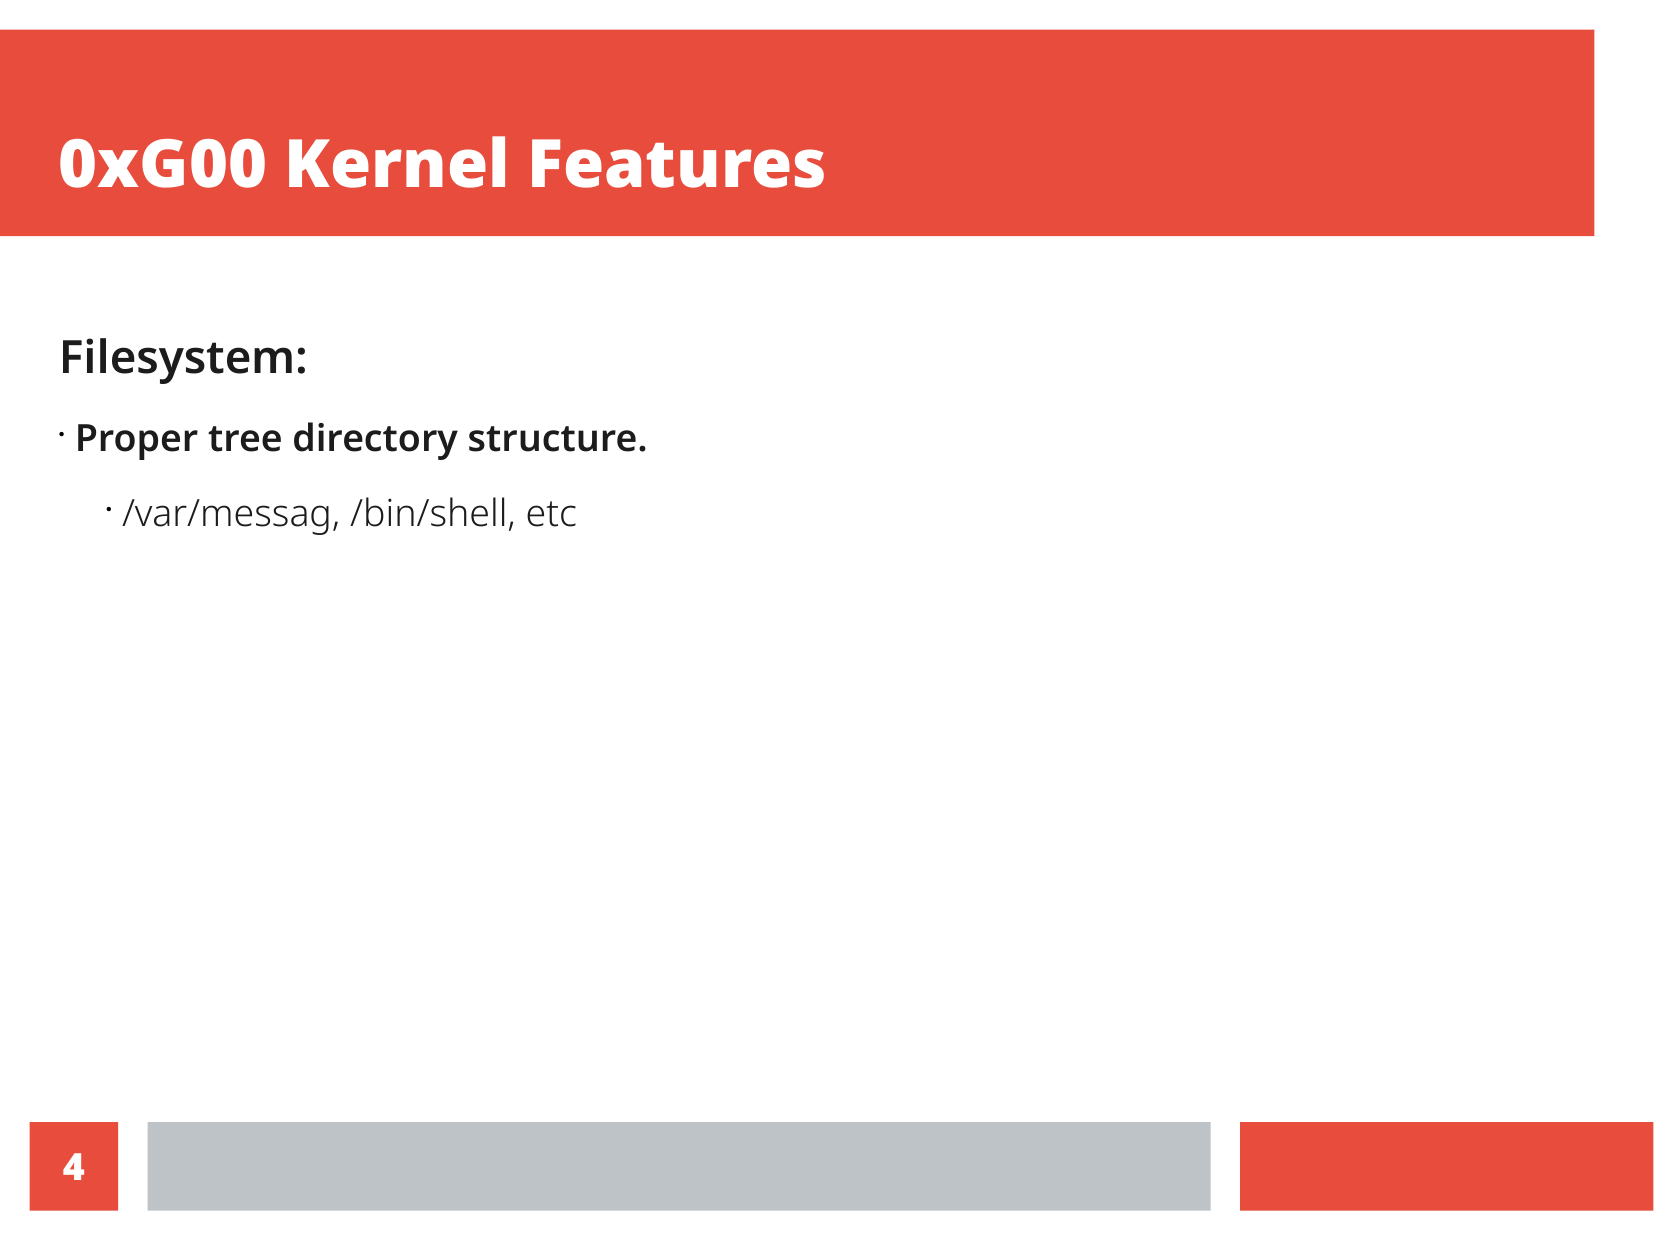

# 0xG00 Kernel Features
Filesystem:
 Proper tree directory structure.
 /var/messag, /bin/shell, etc
4